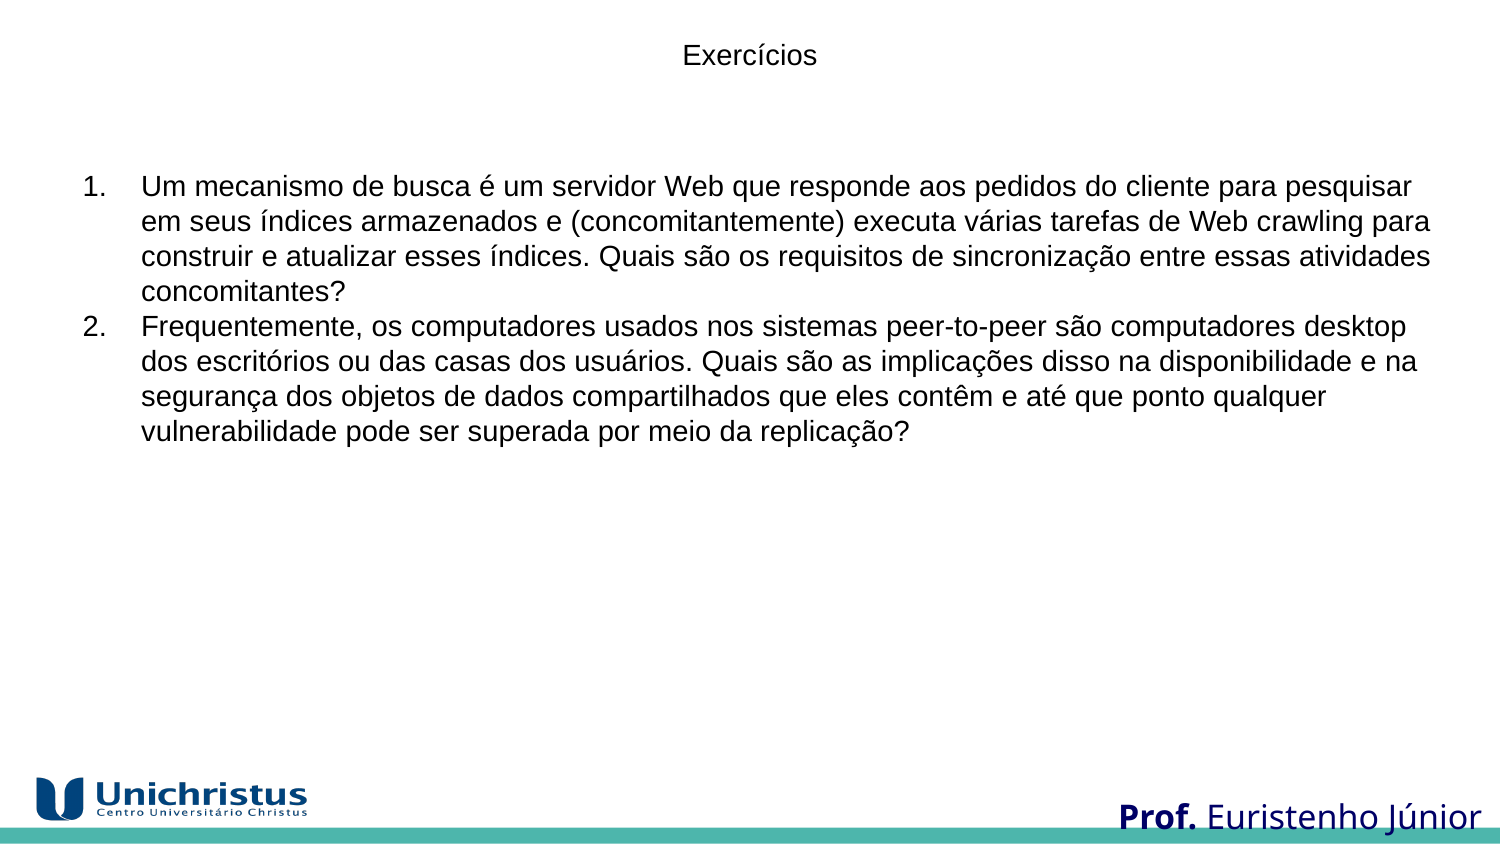

# Exercícios
Um mecanismo de busca é um servidor Web que responde aos pedidos do cliente para pesquisar em seus índices armazenados e (concomitantemente) executa várias tarefas de Web crawling para construir e atualizar esses índices. Quais são os requisitos de sincronização entre essas atividades concomitantes?
Frequentemente, os computadores usados nos sistemas peer-to-peer são computadores desktop dos escritórios ou das casas dos usuários. Quais são as implicações disso na disponibilidade e na segurança dos objetos de dados compartilhados que eles contêm e até que ponto qualquer vulnerabilidade pode ser superada por meio da replicação?